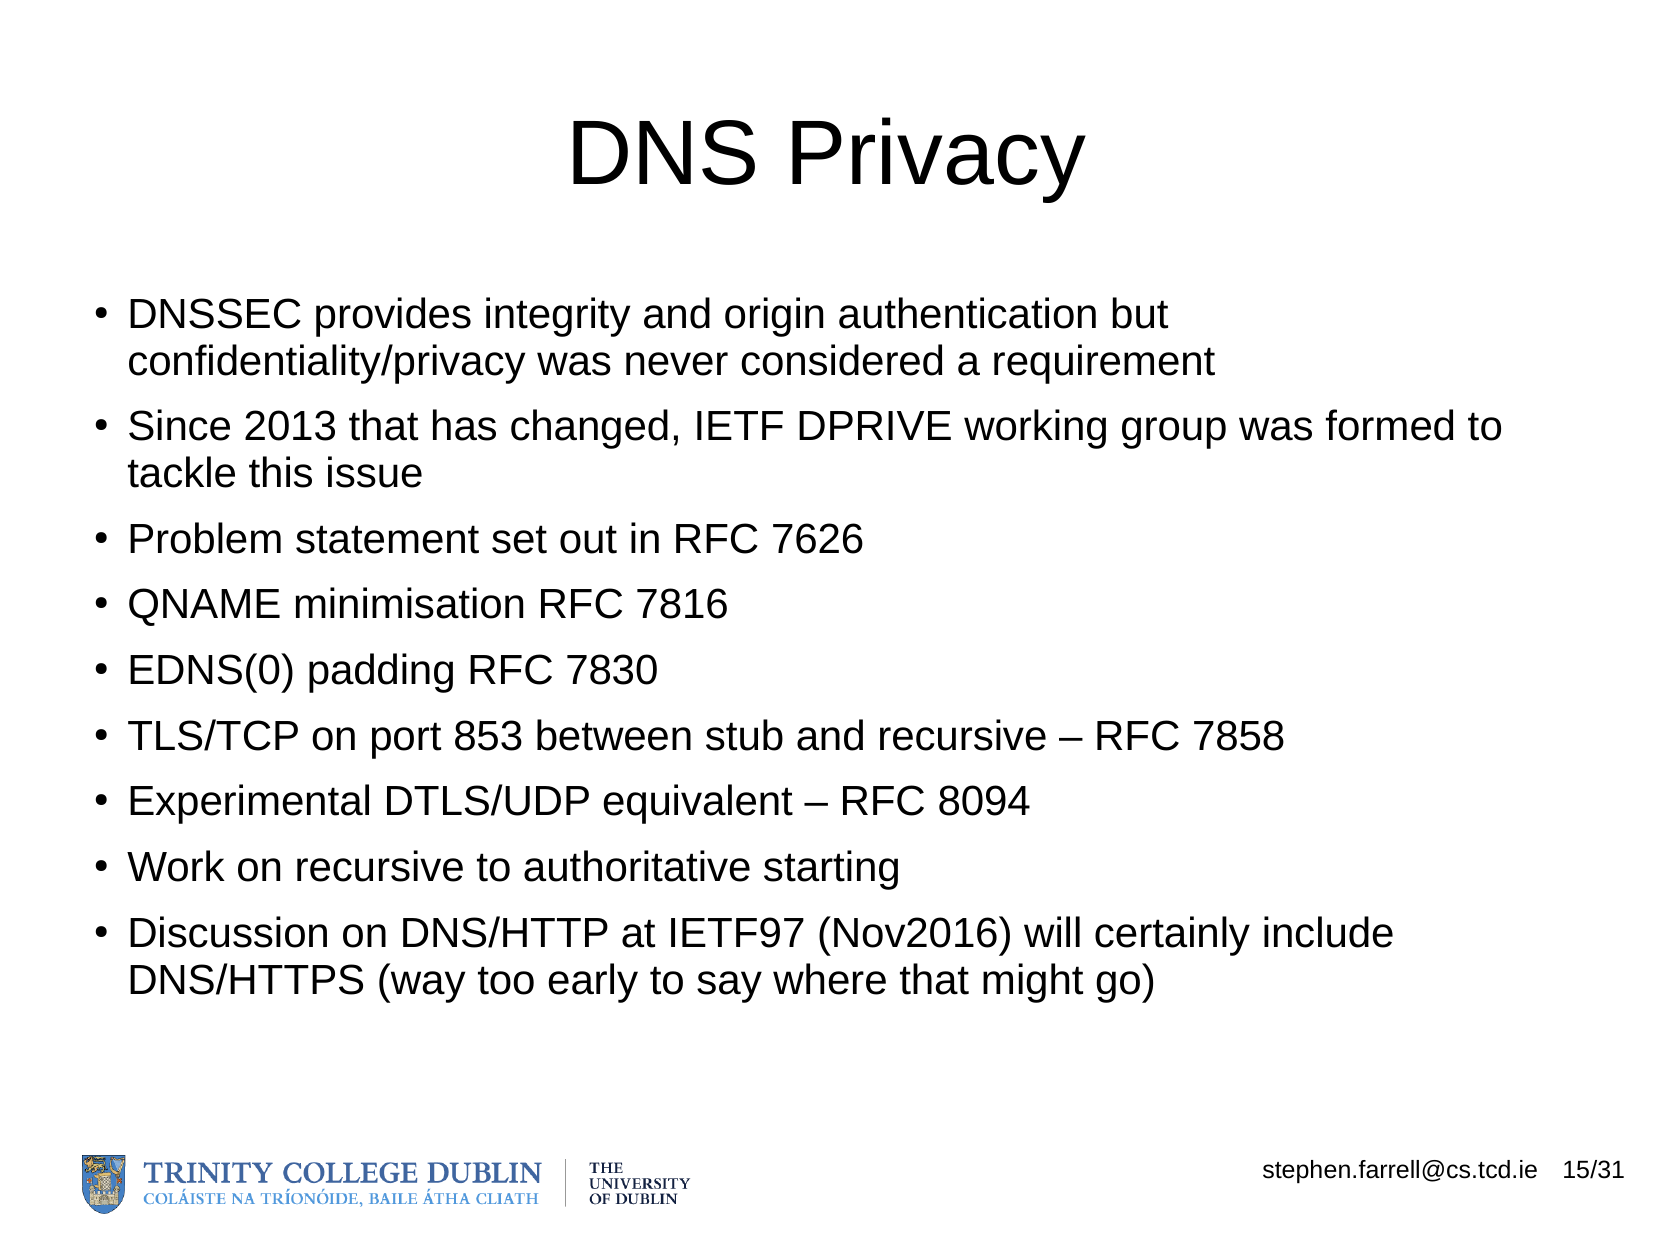

# DNS Privacy
DNSSEC provides integrity and origin authentication but confidentiality/privacy was never considered a requirement
Since 2013 that has changed, IETF DPRIVE working group was formed to tackle this issue
Problem statement set out in RFC 7626
QNAME minimisation RFC 7816
EDNS(0) padding RFC 7830
TLS/TCP on port 853 between stub and recursive – RFC 7858
Experimental DTLS/UDP equivalent – RFC 8094
Work on recursive to authoritative starting
Discussion on DNS/HTTP at IETF97 (Nov2016) will certainly include DNS/HTTPS (way too early to say where that might go)